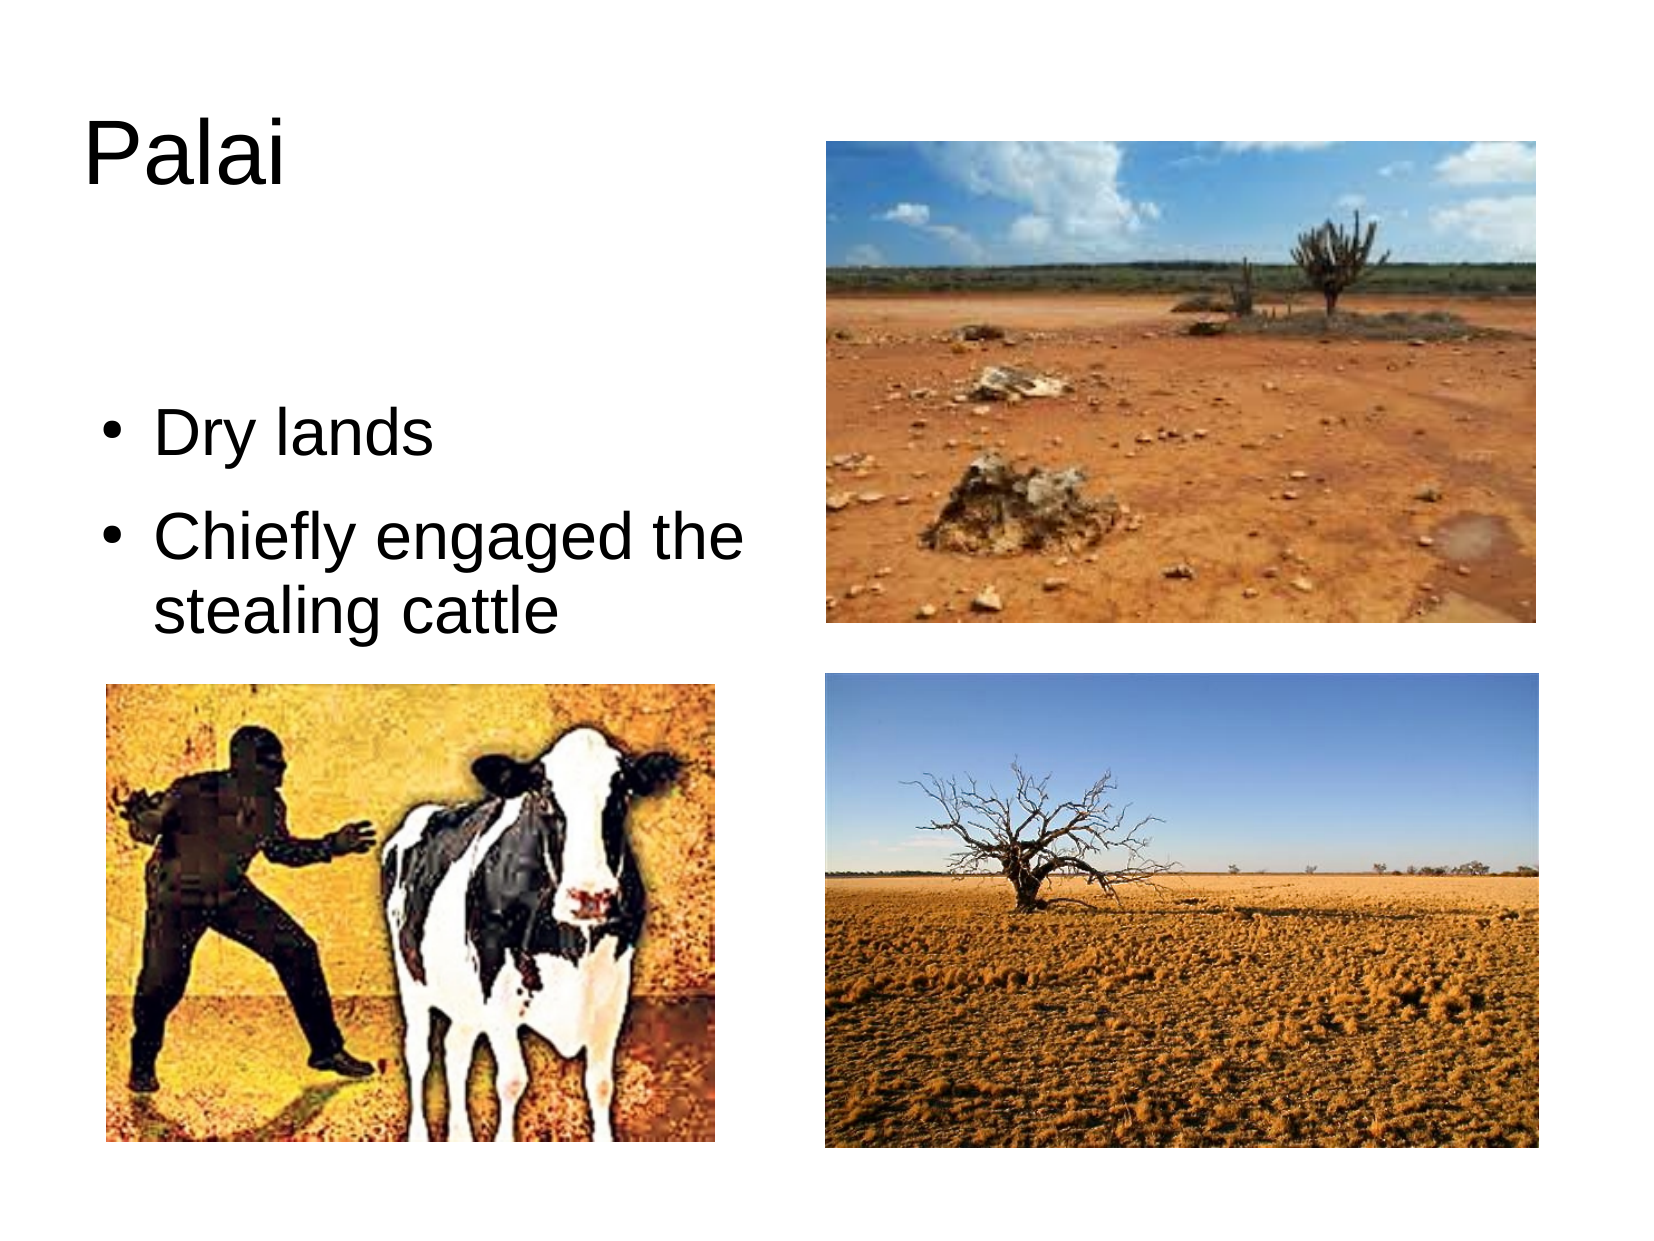

# Palai
Dry lands
Chiefly engaged the stealing cattle